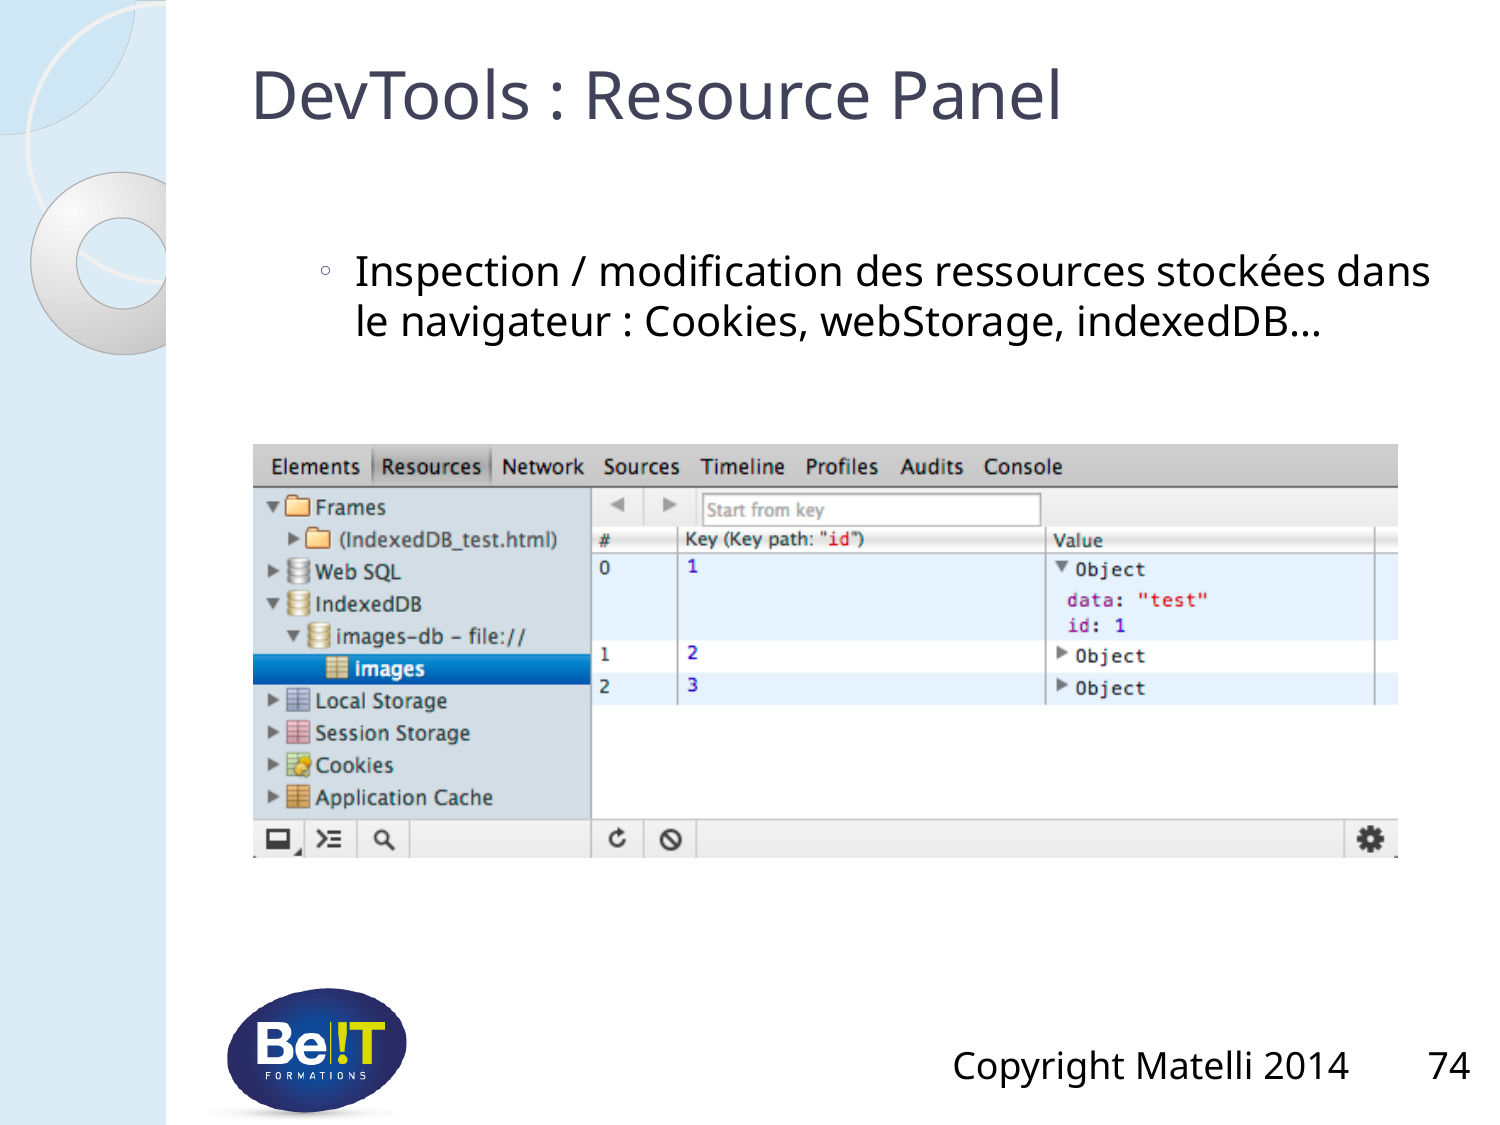

# DevTools : Resource Panel
Inspection / modification des ressources stockées dans le navigateur : Cookies, webStorage, indexedDB…
Copyright Matelli 2014